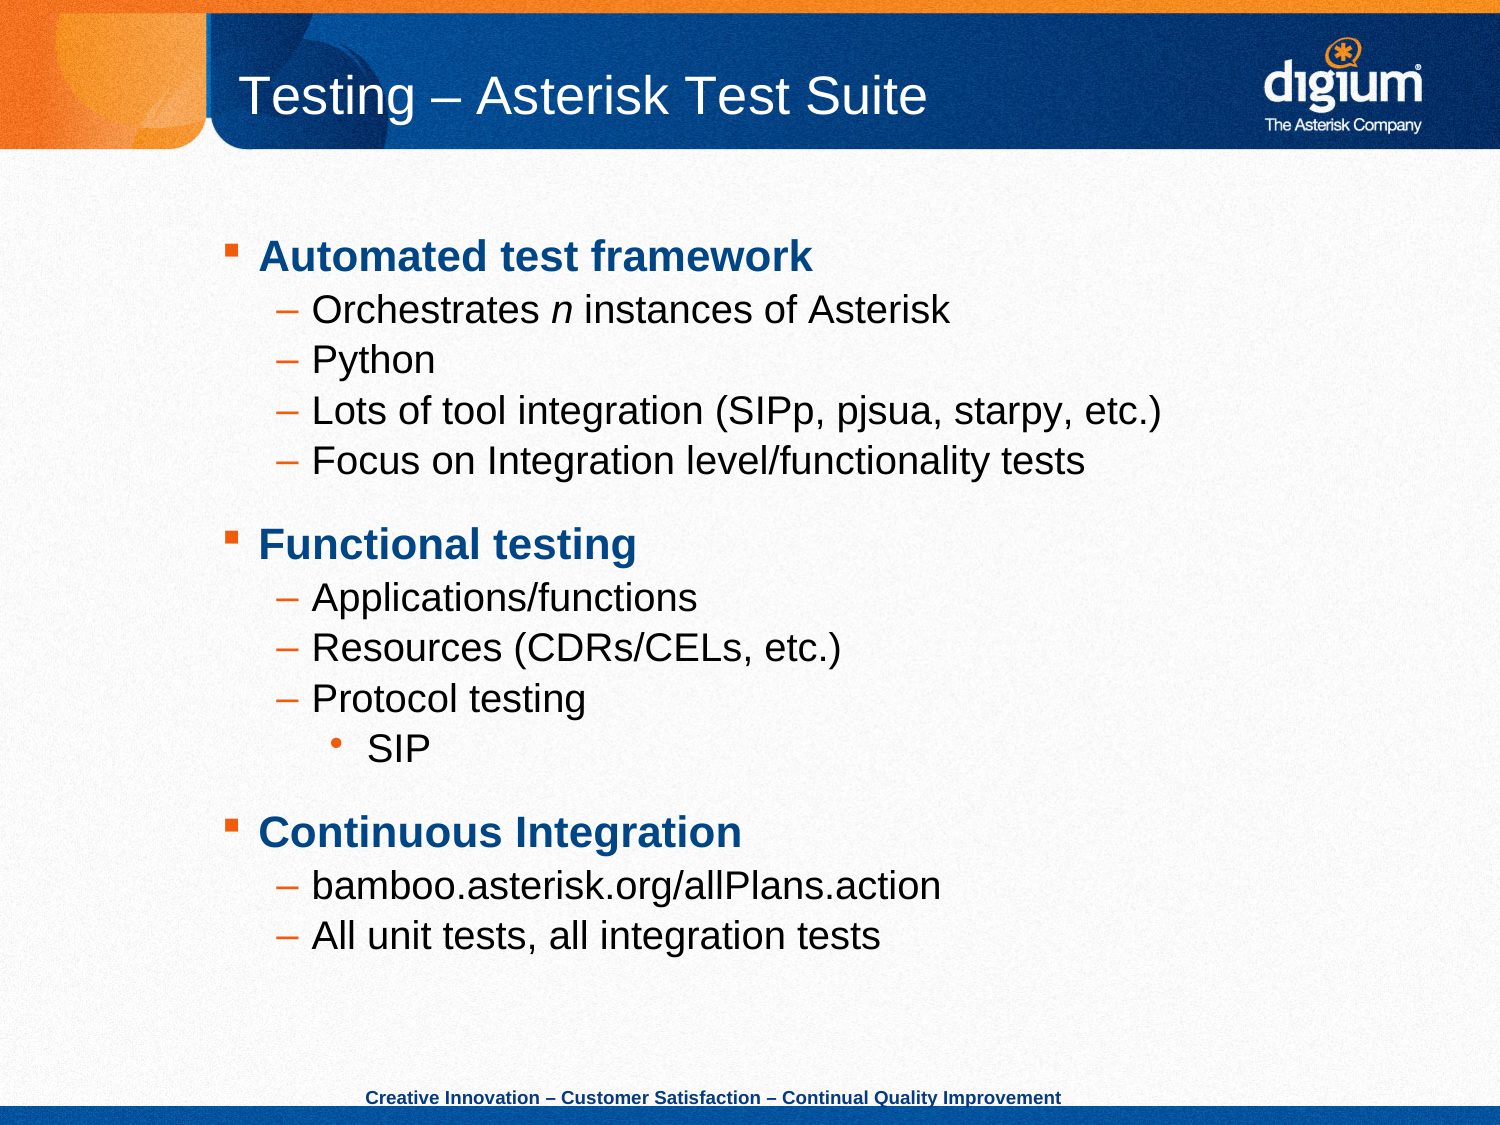

# Testing – Asterisk Test Suite
Automated test framework
Orchestrates n instances of Asterisk
Python
Lots of tool integration (SIPp, pjsua, starpy, etc.)
Focus on Integration level/functionality tests
Functional testing
Applications/functions
Resources (CDRs/CELs, etc.)
Protocol testing
SIP
Continuous Integration
bamboo.asterisk.org/allPlans.action
All unit tests, all integration tests